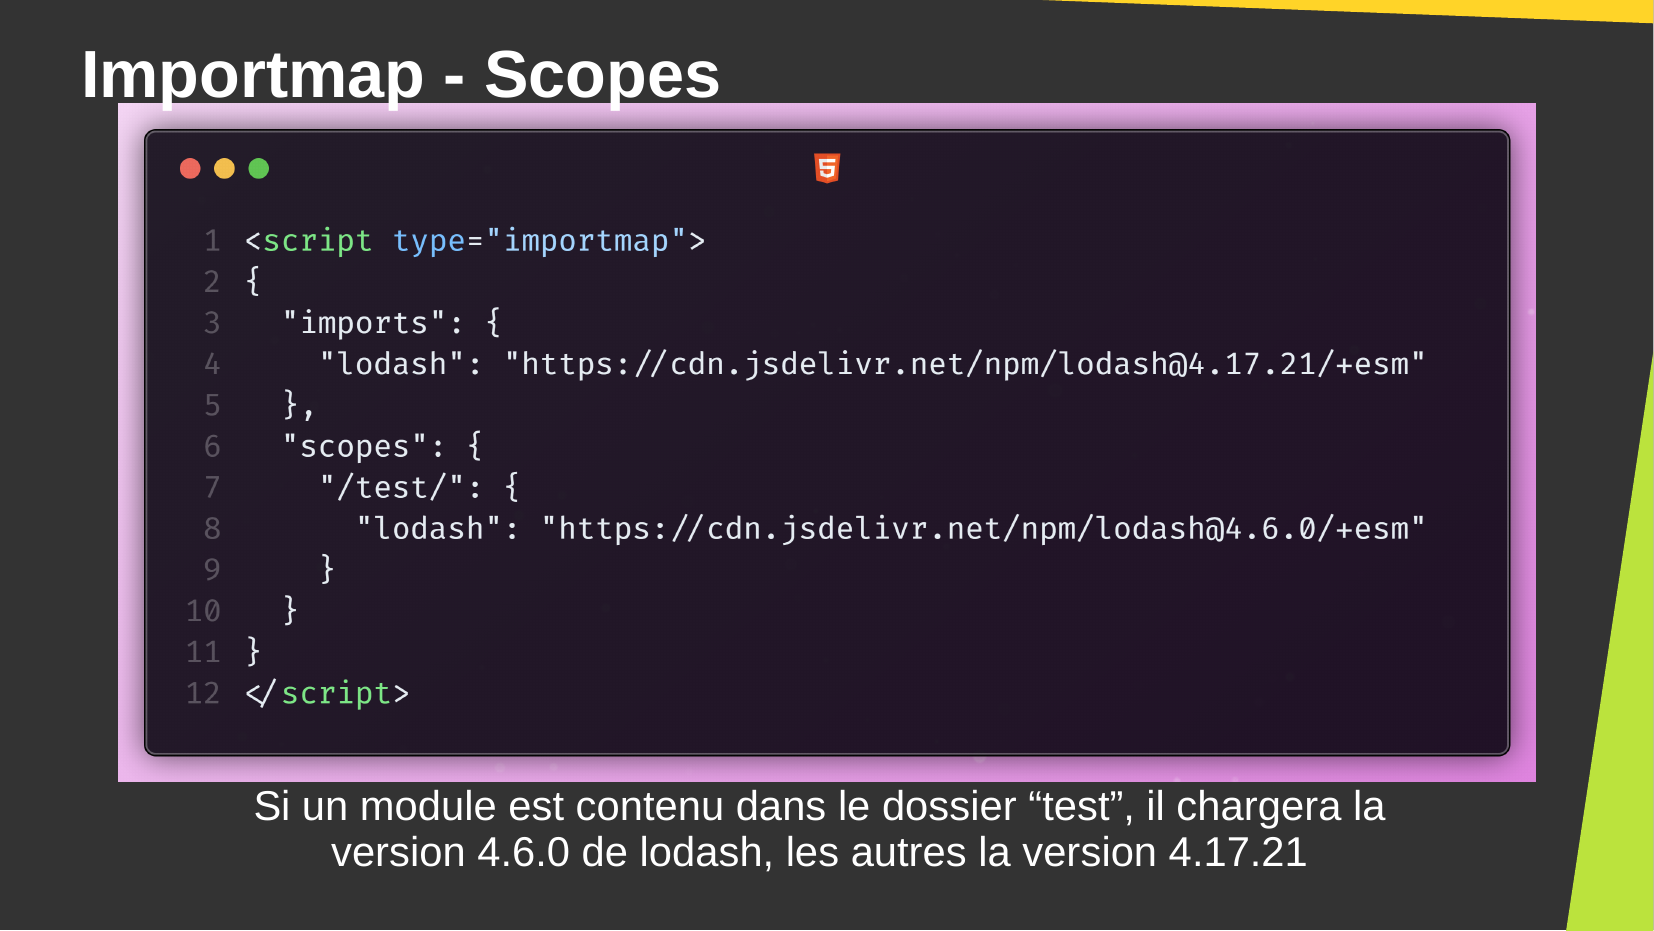

# Importmap - Scopes
Si un module est contenu dans le dossier “test”, il chargera la version 4.6.0 de lodash, les autres la version 4.17.21